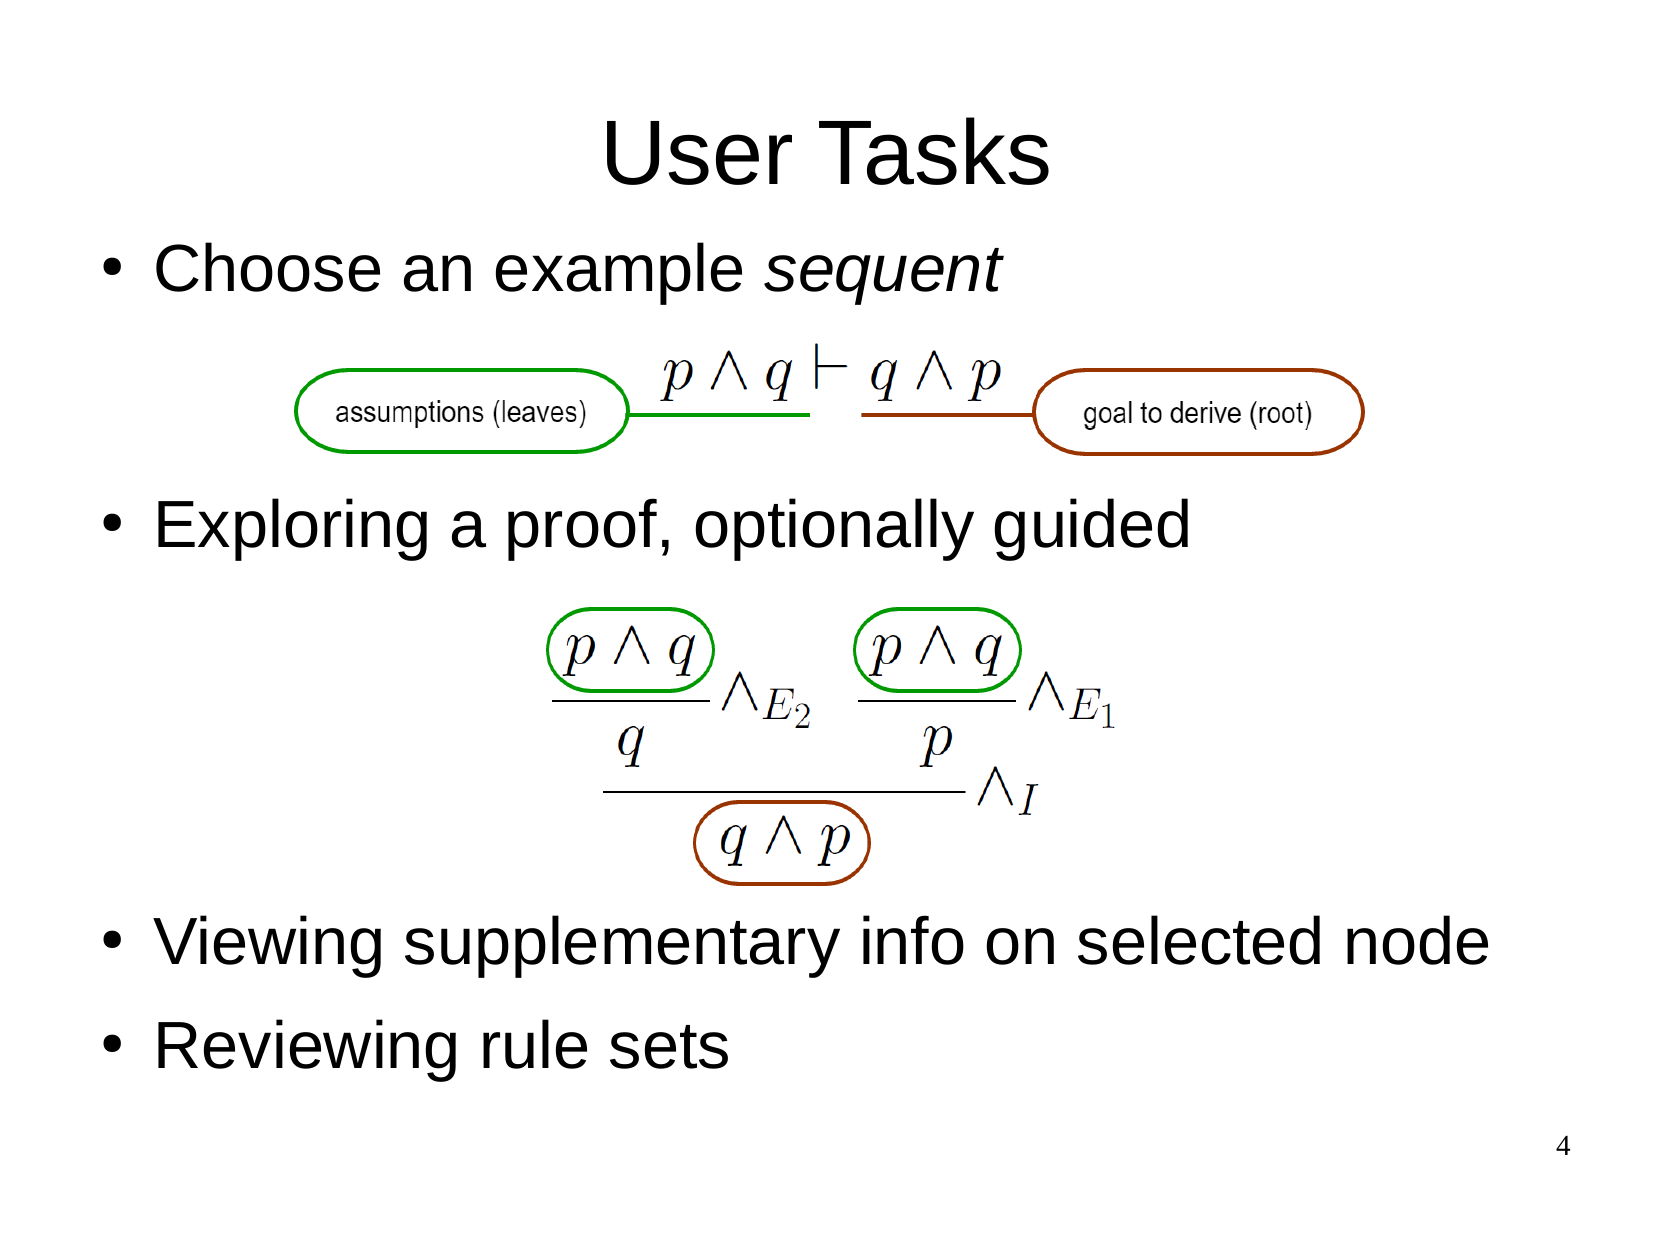

# User Tasks
Choose an example sequent
Exploring a proof, optionally guided
Viewing supplementary info on selected node
Reviewing rule sets
4